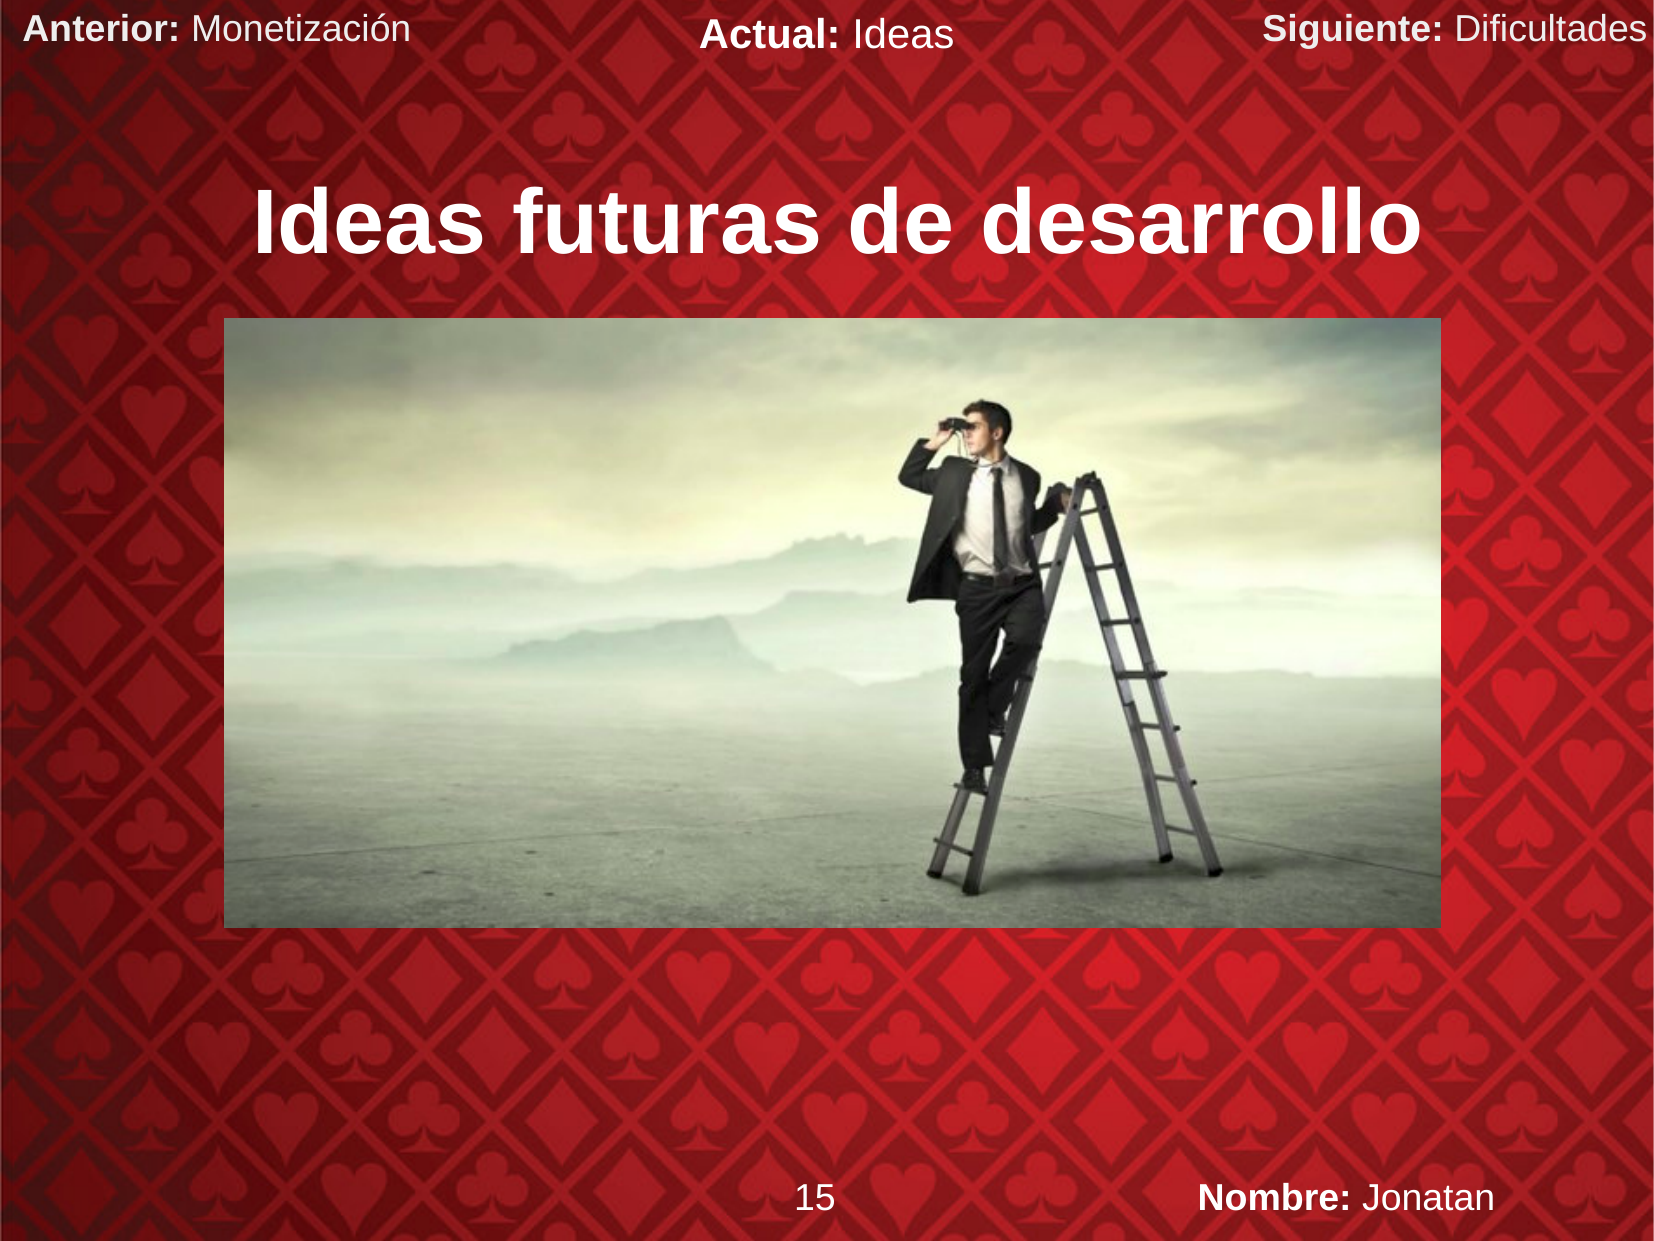

Actual: Ideas
 Anterior: Monetización
 Siguiente: Dificultades
# Ideas futuras de desarrollo
15
Nombre: Jonatan